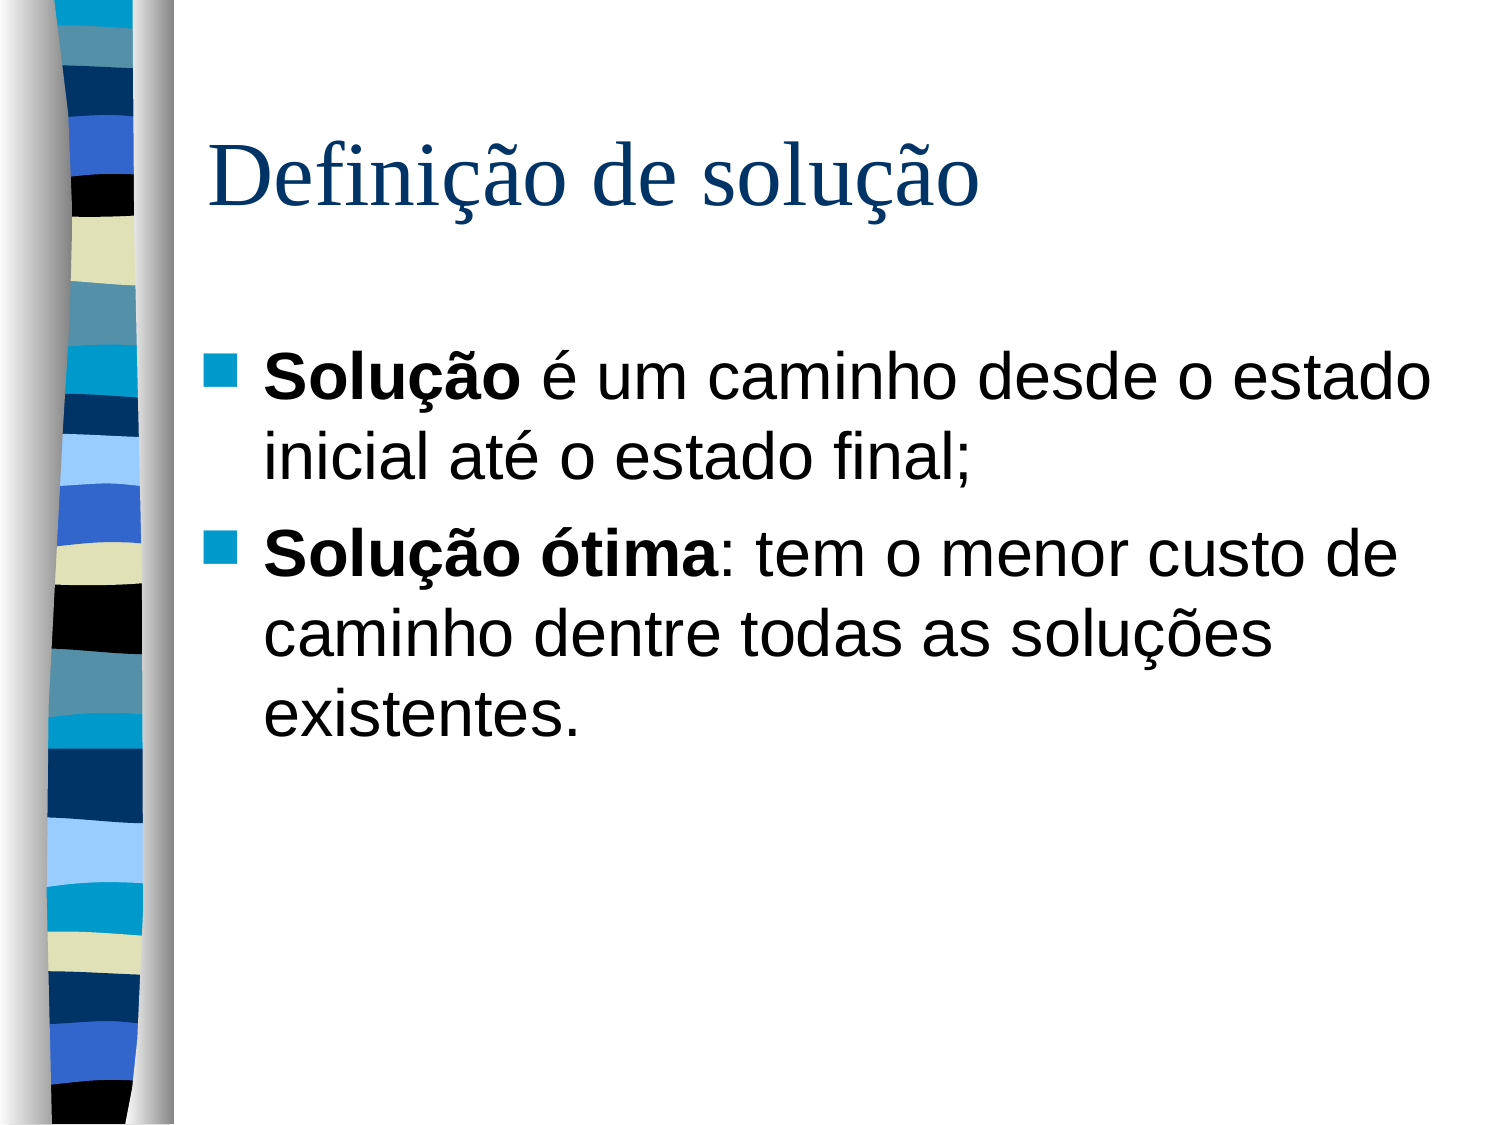

# Definição de solução
Solução é um caminho desde o estado inicial até o estado final;
Solução ótima: tem o menor custo de caminho dentre todas as soluções existentes.